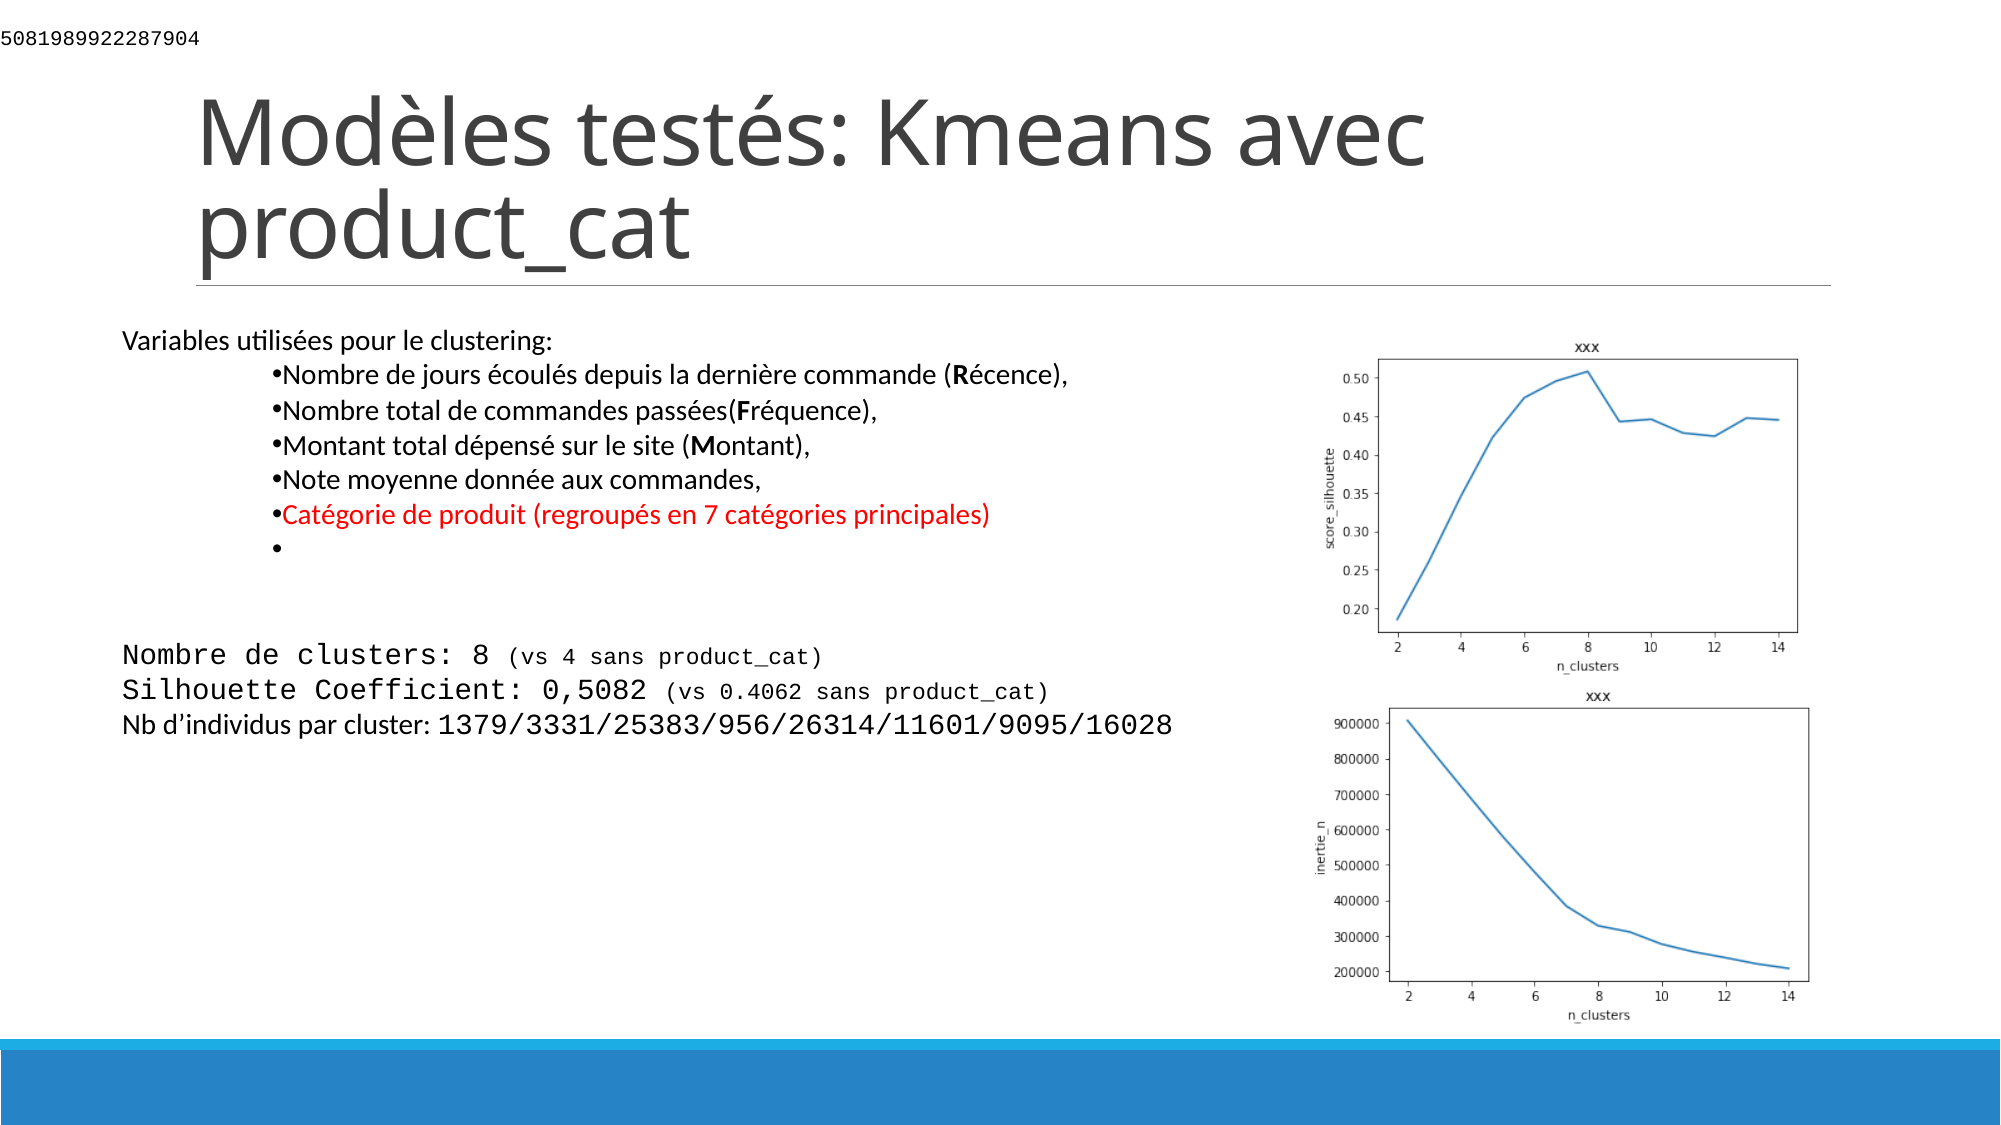

5081989922287904
# Modèles testés: Kmeans avec product_cat
Variables utilisées pour le clustering:
Nombre de jours écoulés depuis la dernière commande (Récence),
Nombre total de commandes passées(Fréquence),
Montant total dépensé sur le site (Montant),
Note moyenne donnée aux commandes,
Catégorie de produit (regroupés en 7 catégories principales)
Nombre de clusters: 8 (vs 4 sans product_cat)
Silhouette Coefficient: 0,5082 (vs 0.4062 sans product_cat)
Nb d’individus par cluster: 1379/3331/25383/956/26314/11601/9095/16028